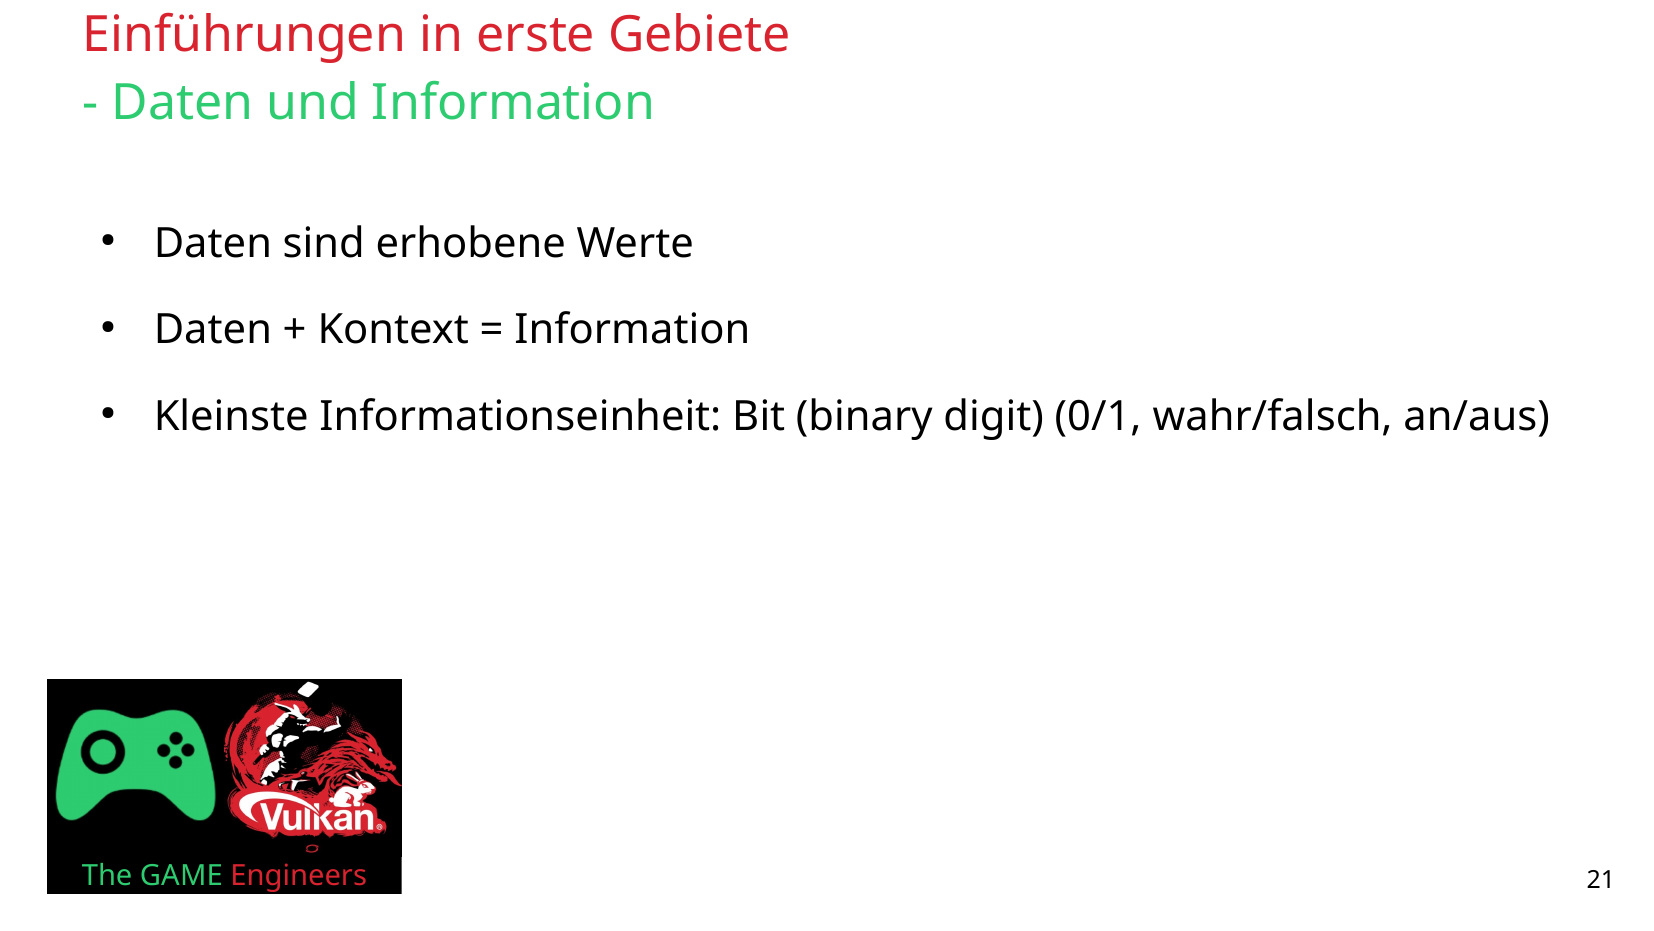

# Einführungen in erste Gebiete - Daten und Information
Daten sind erhobene Werte
Daten + Kontext = Information
Kleinste Informationseinheit: Bit (binary digit) (0/1, wahr/falsch, an/aus)